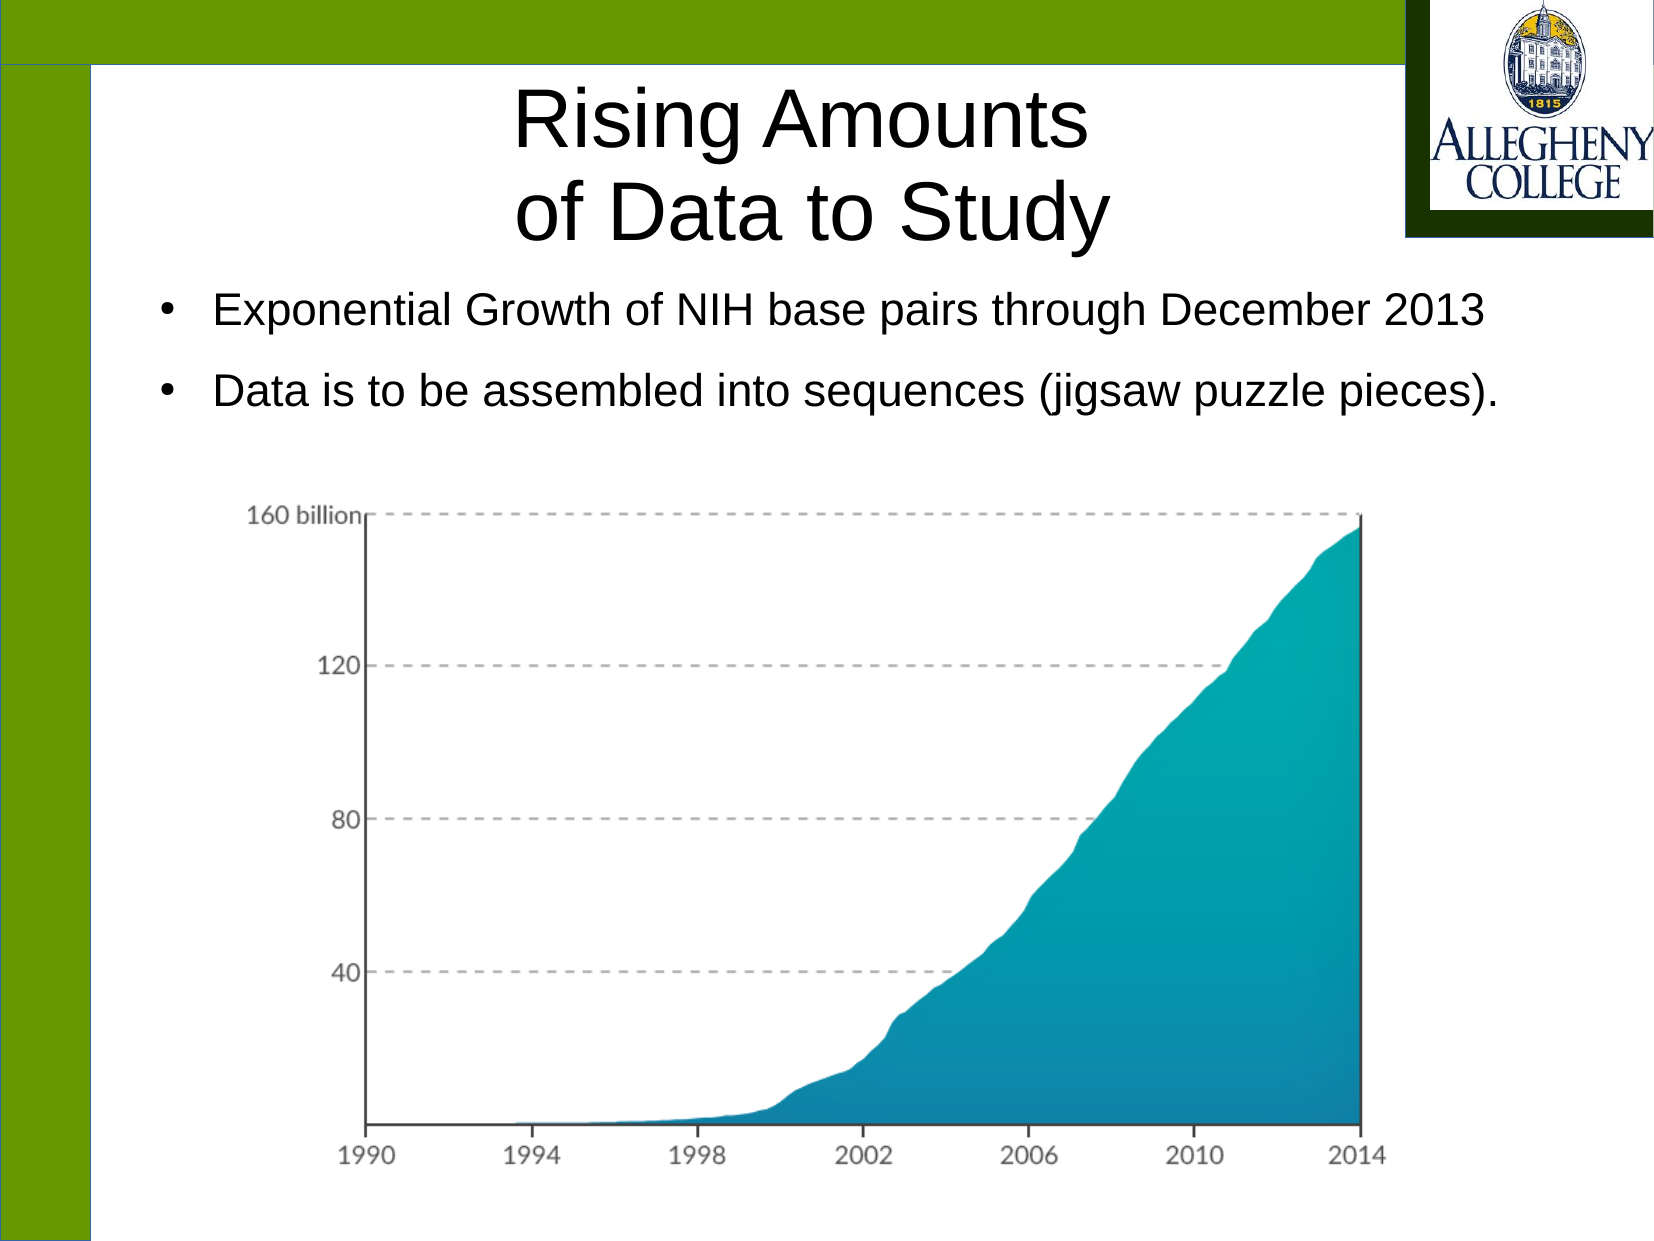

# Rising Amounts of Data to Study
Exponential Growth of NIH base pairs through December 2013
Data is to be assembled into sequences (jigsaw puzzle pieces).